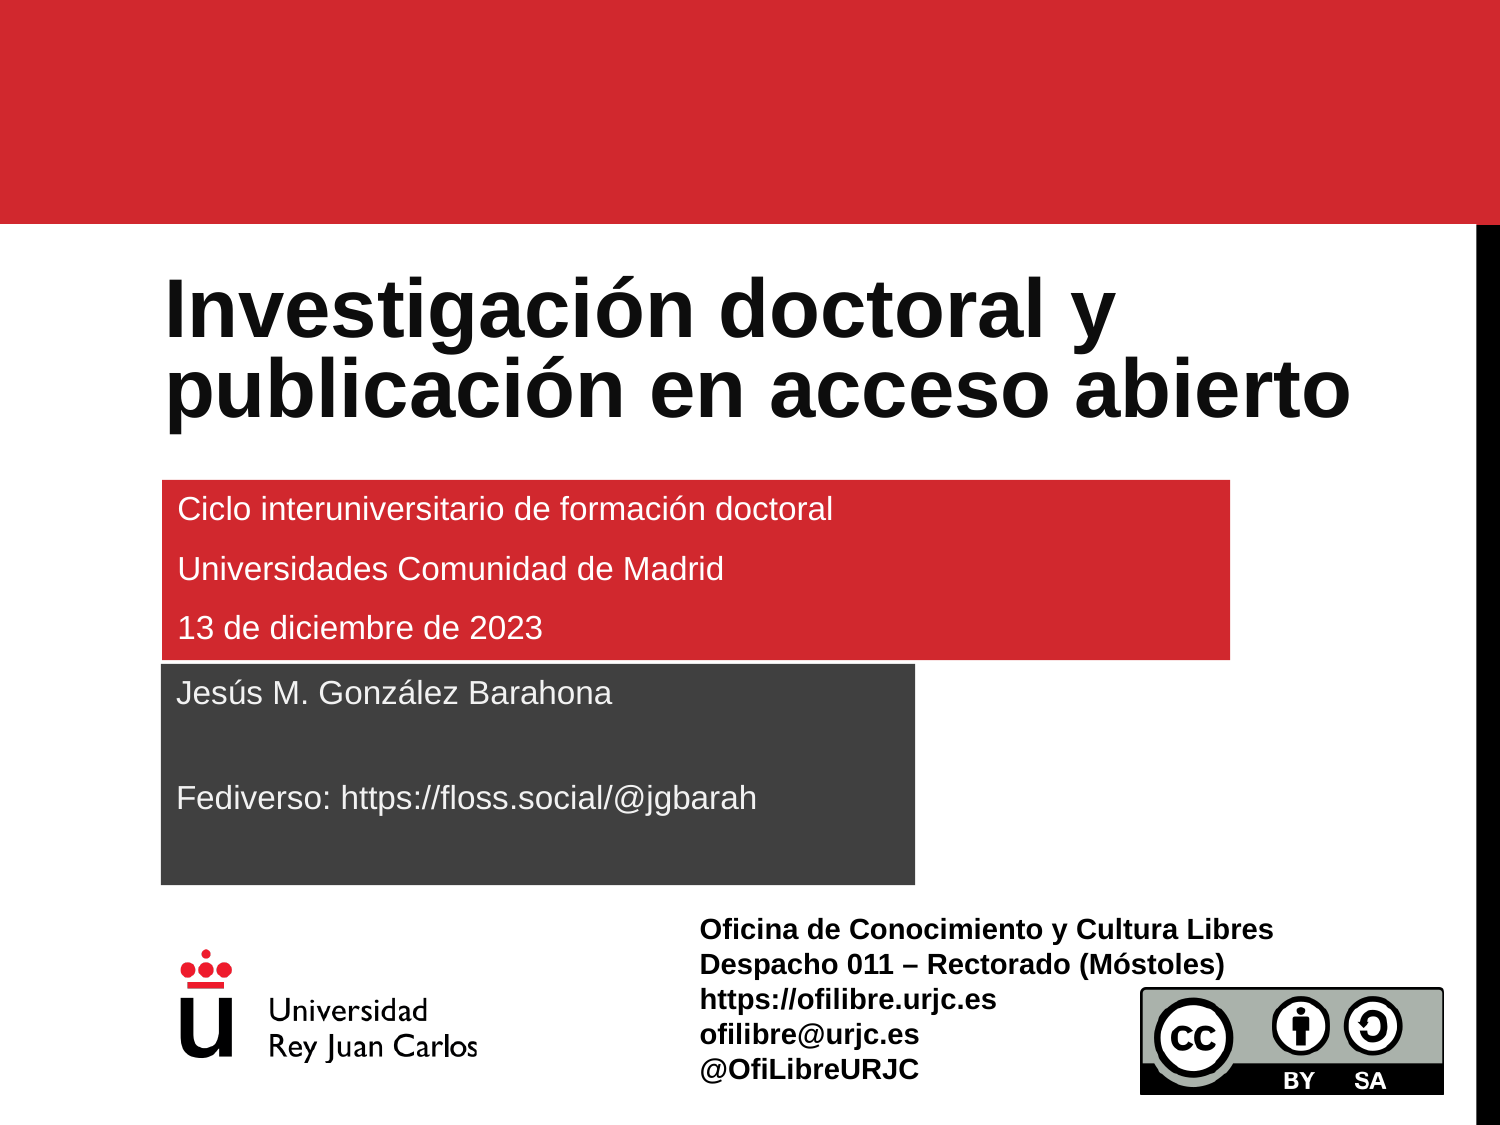

Investigación doctoral y publicación en acceso abierto
Ciclo interuniversitario de formación doctoral
Universidades Comunidad de Madrid
13 de diciembre de 2023
Jesús M. González Barahona
Fediverso: https://floss.social/@jgbarah
Oficina de Conocimiento y Cultura Libres
Despacho 011 – Rectorado (Móstoles)
https://ofilibre.urjc.es
ofilibre@urjc.es
@OfiLibreURJC